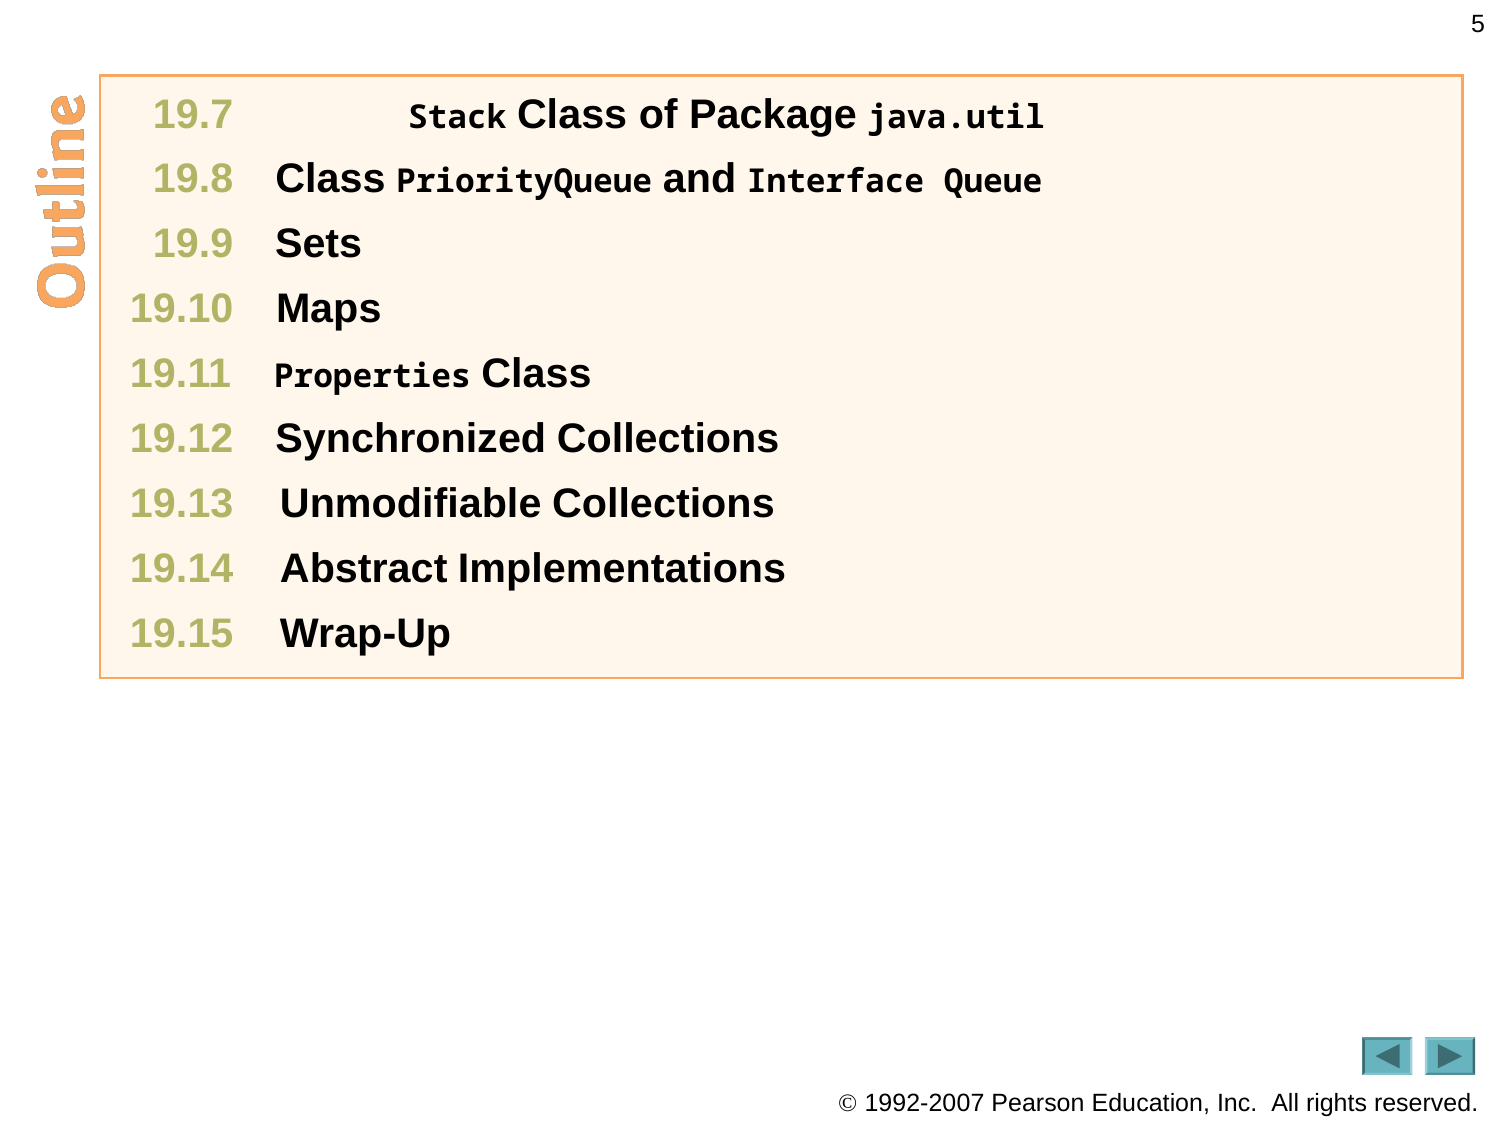

# 19.7   	Stack Class of Package java.util
 19.8   Class PriorityQueue and Interface Queue
 19.9    Sets
19.10   Maps
19.11   Properties Class
19.12   Synchronized Collections
19.13  	 Unmodifiable Collections
19.14  	 Abstract Implementations
19.15  	 Wrap-Up